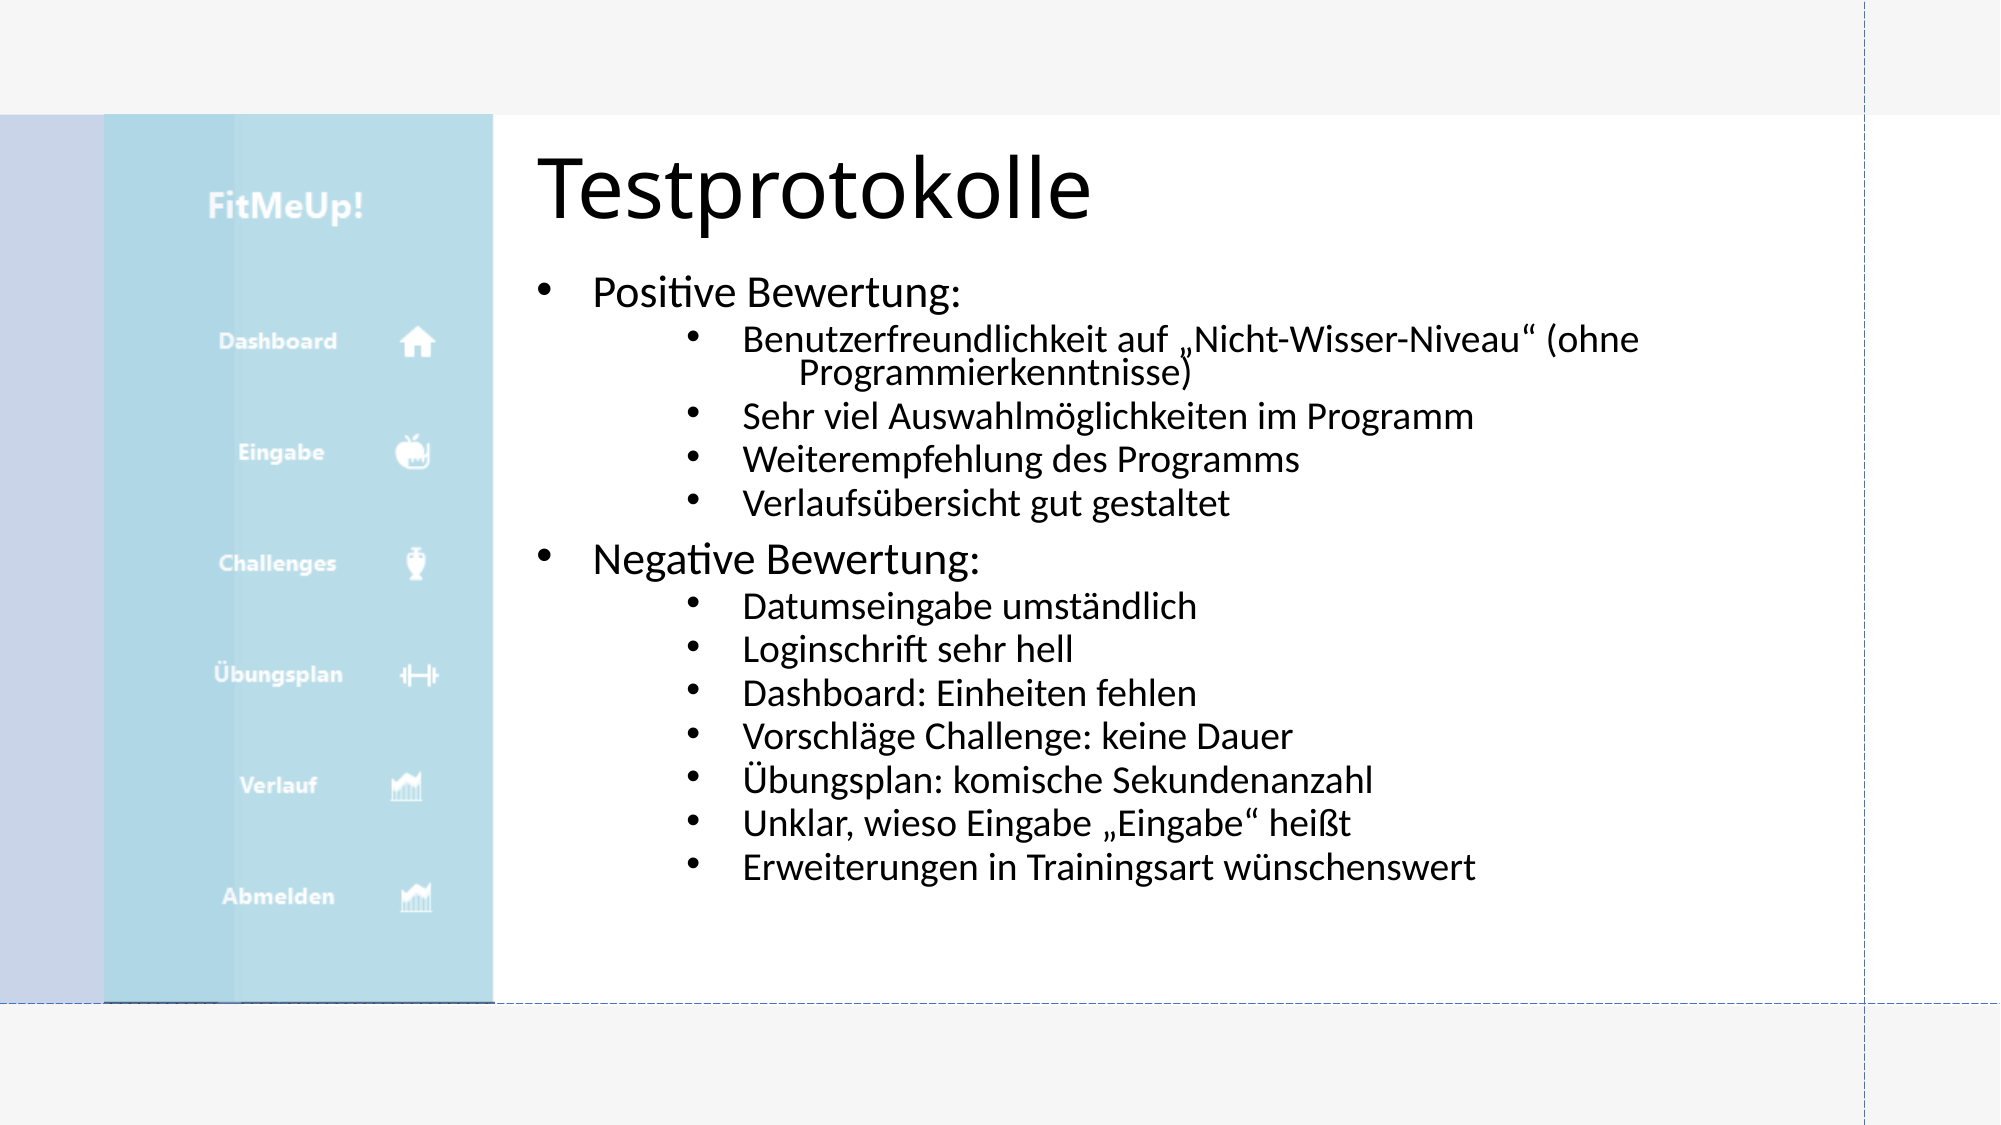

# Testprotokolle
Positive Bewertung:
Benutzerfreundlichkeit auf „Nicht-Wisser-Niveau“ (ohne Programmierkenntnisse)
Sehr viel Auswahlmöglichkeiten im Programm
Weiterempfehlung des Programms
Verlaufsübersicht gut gestaltet
Negative Bewertung:
Datumseingabe umständlich
Loginschrift sehr hell
Dashboard: Einheiten fehlen
Vorschläge Challenge: keine Dauer
Übungsplan: komische Sekundenanzahl
Unklar, wieso Eingabe „Eingabe“ heißt
Erweiterungen in Trainingsart wünschenswert